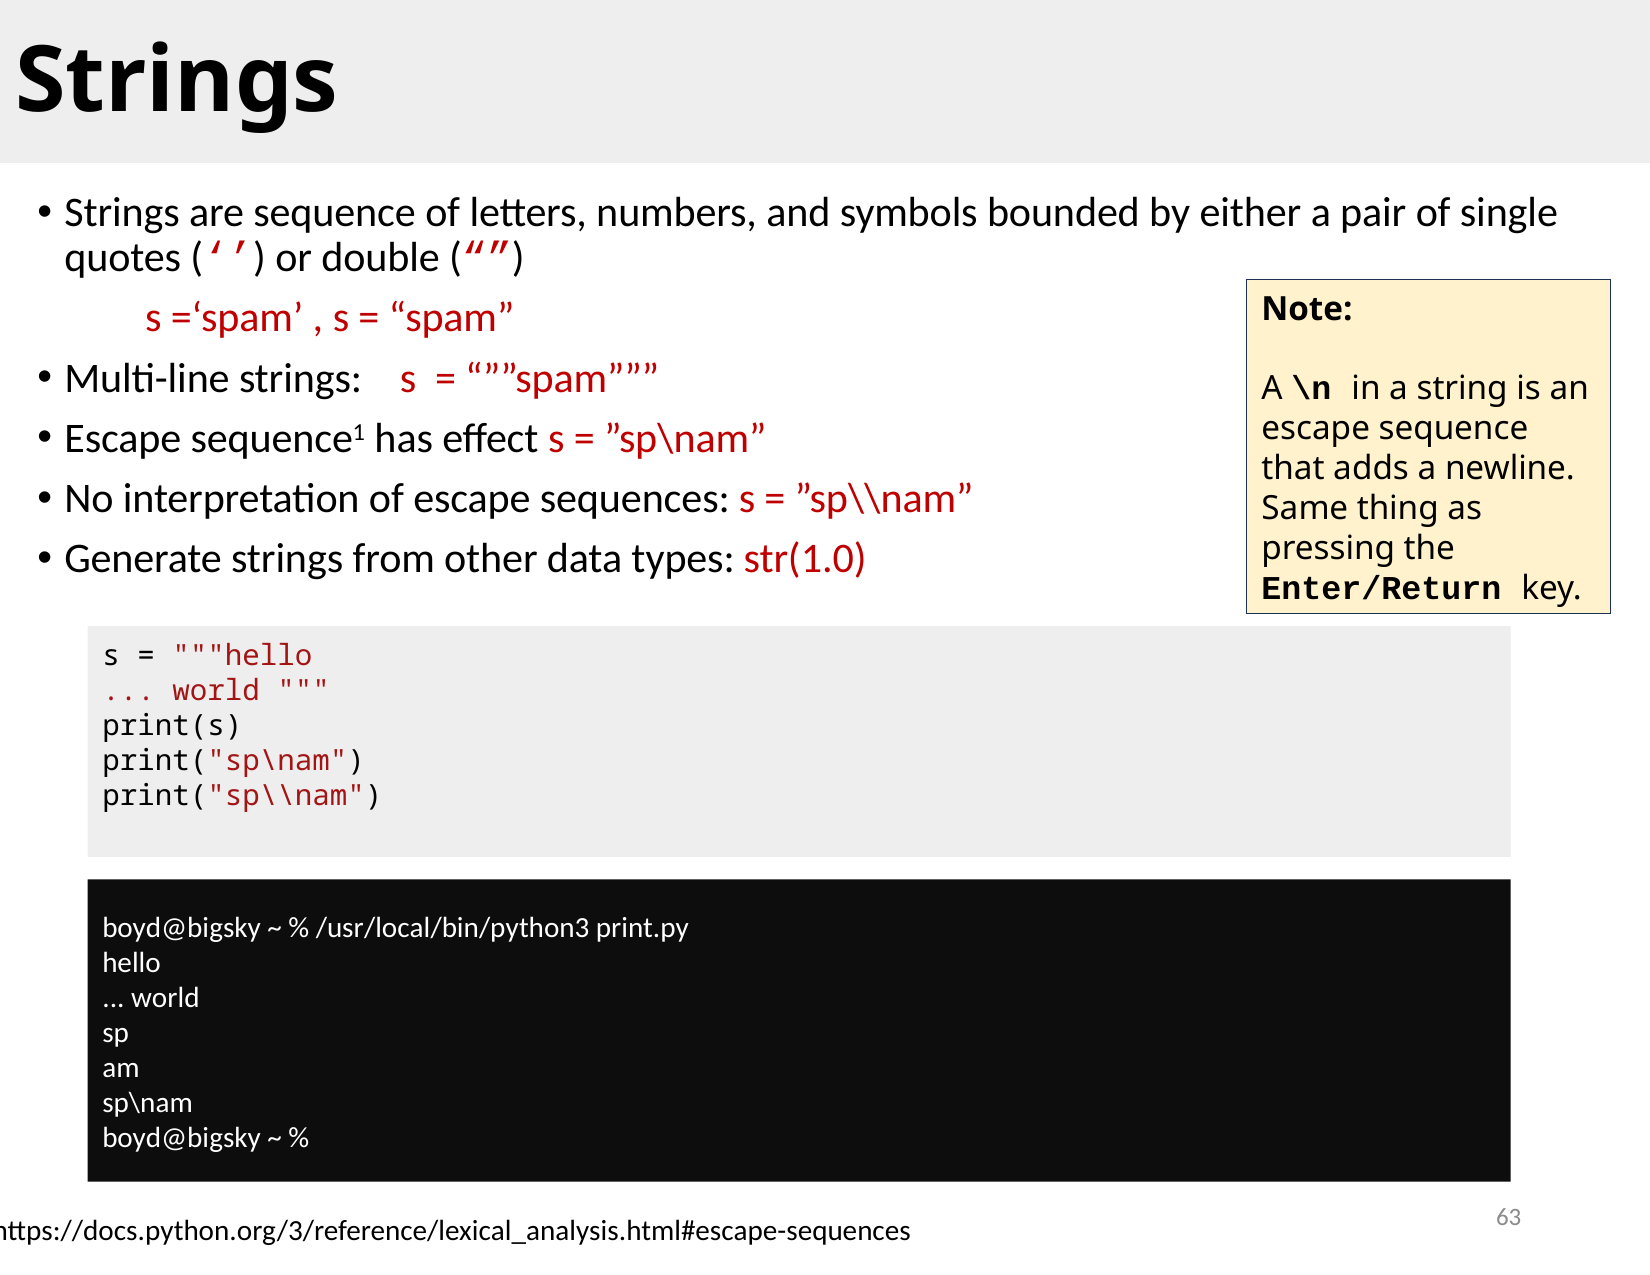

# Strings
Strings are sequence of letters, numbers, and symbols bounded by either a pair of single quotes (‘’) or double (“”)
	s =‘spam’ , s = “spam”
Multi-line strings: s = “””spam”””
Escape sequence1 has effect s = ”sp\nam”
No interpretation of escape sequences: s = ”sp\\nam”
Generate strings from other data types: str(1.0)
Note:
A \n in a string is an escape sequence that adds a newline. Same thing as pressing the Enter/Return key.
s = """hello
... world """
print(s)
print("sp\nam")
print("sp\\nam")
boyd@bigsky ~ % /usr/local/bin/python3 print.py
hello
... world
sp
am
sp\nam
boyd@bigsky ~ %
63
1 https://docs.python.org/3/reference/lexical_analysis.html#escape-sequences